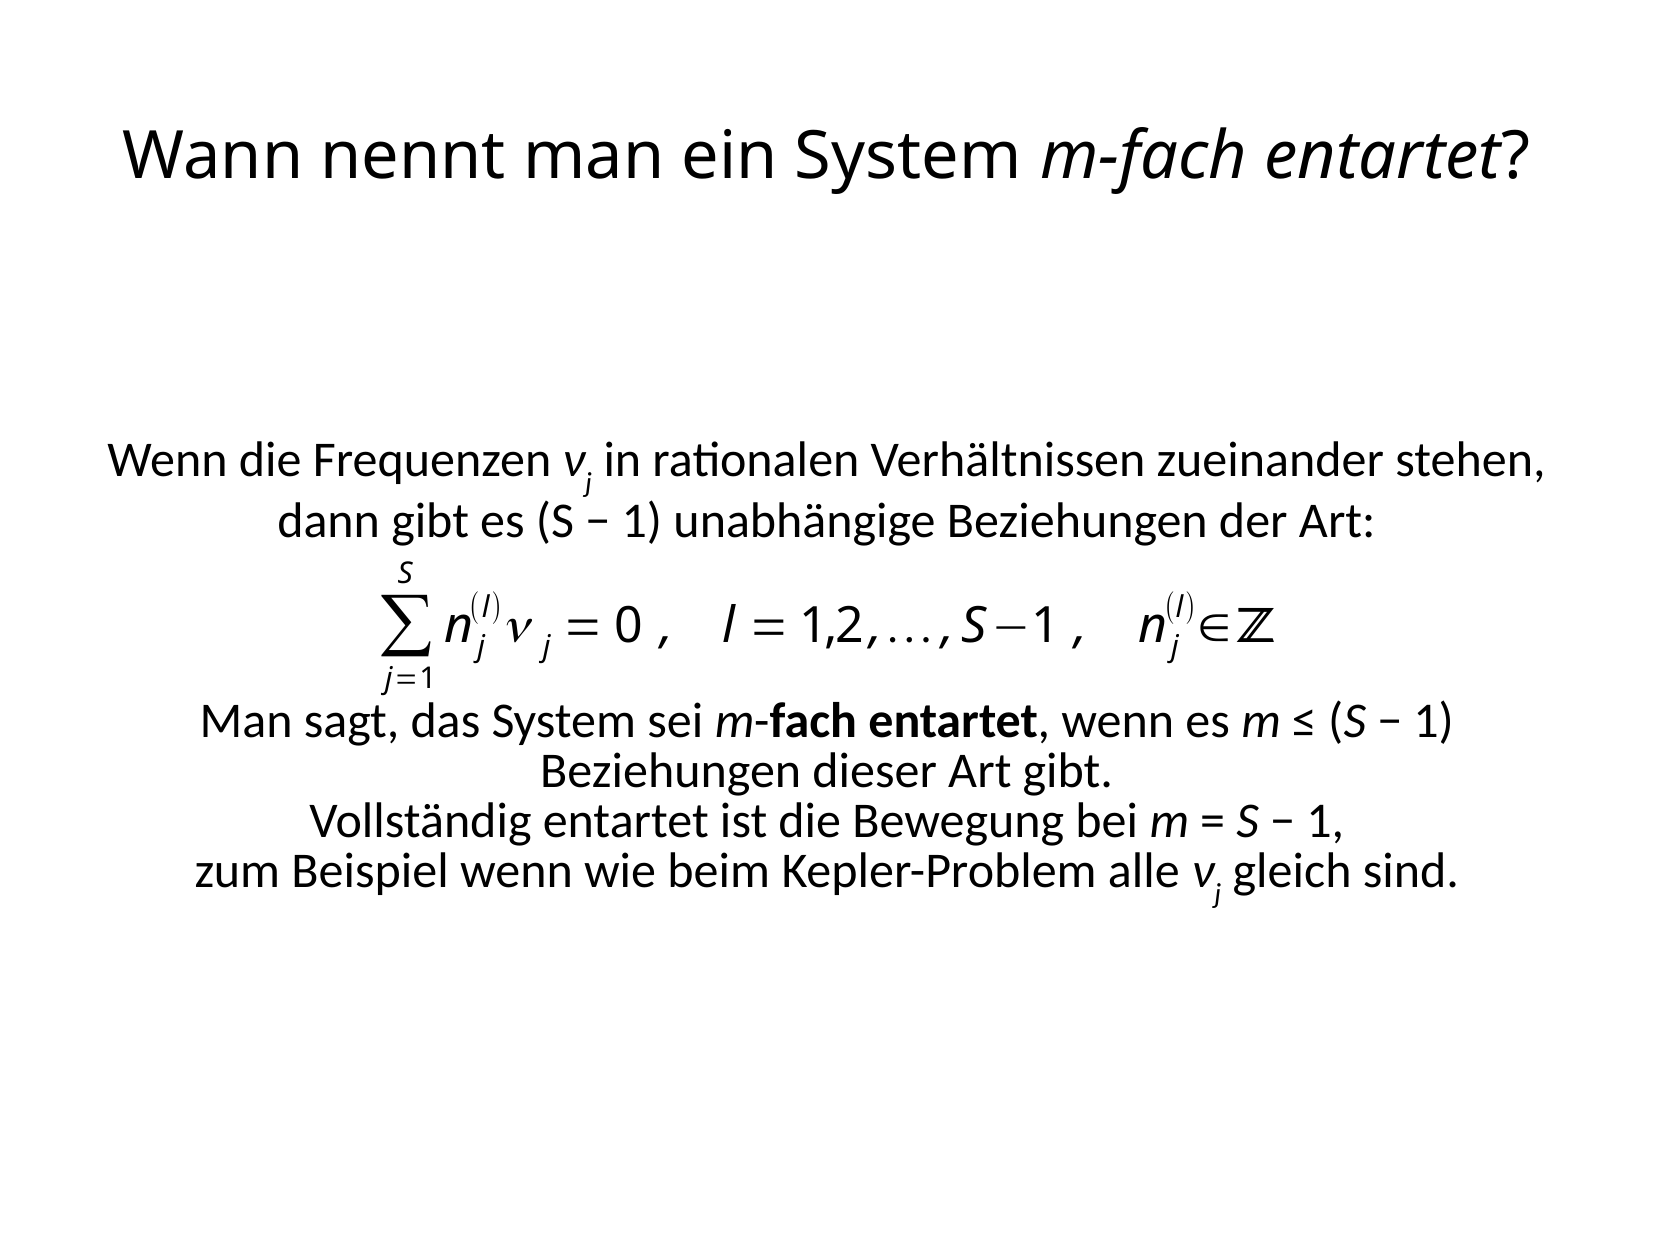

# Wann nennt man ein System m-fach entartet?
Wenn die Frequenzen νj in rationalen Verhältnissen zueinander stehen, dann gibt es (S − 1) unabhängige Beziehungen der Art:
Man sagt, das System sei m-fach entartet, wenn es m ≤ (S − 1) Beziehungen dieser Art gibt.
Vollständig entartet ist die Bewegung bei m = S − 1,
zum Beispiel wenn wie beim Kepler-Problem alle νj gleich sind.